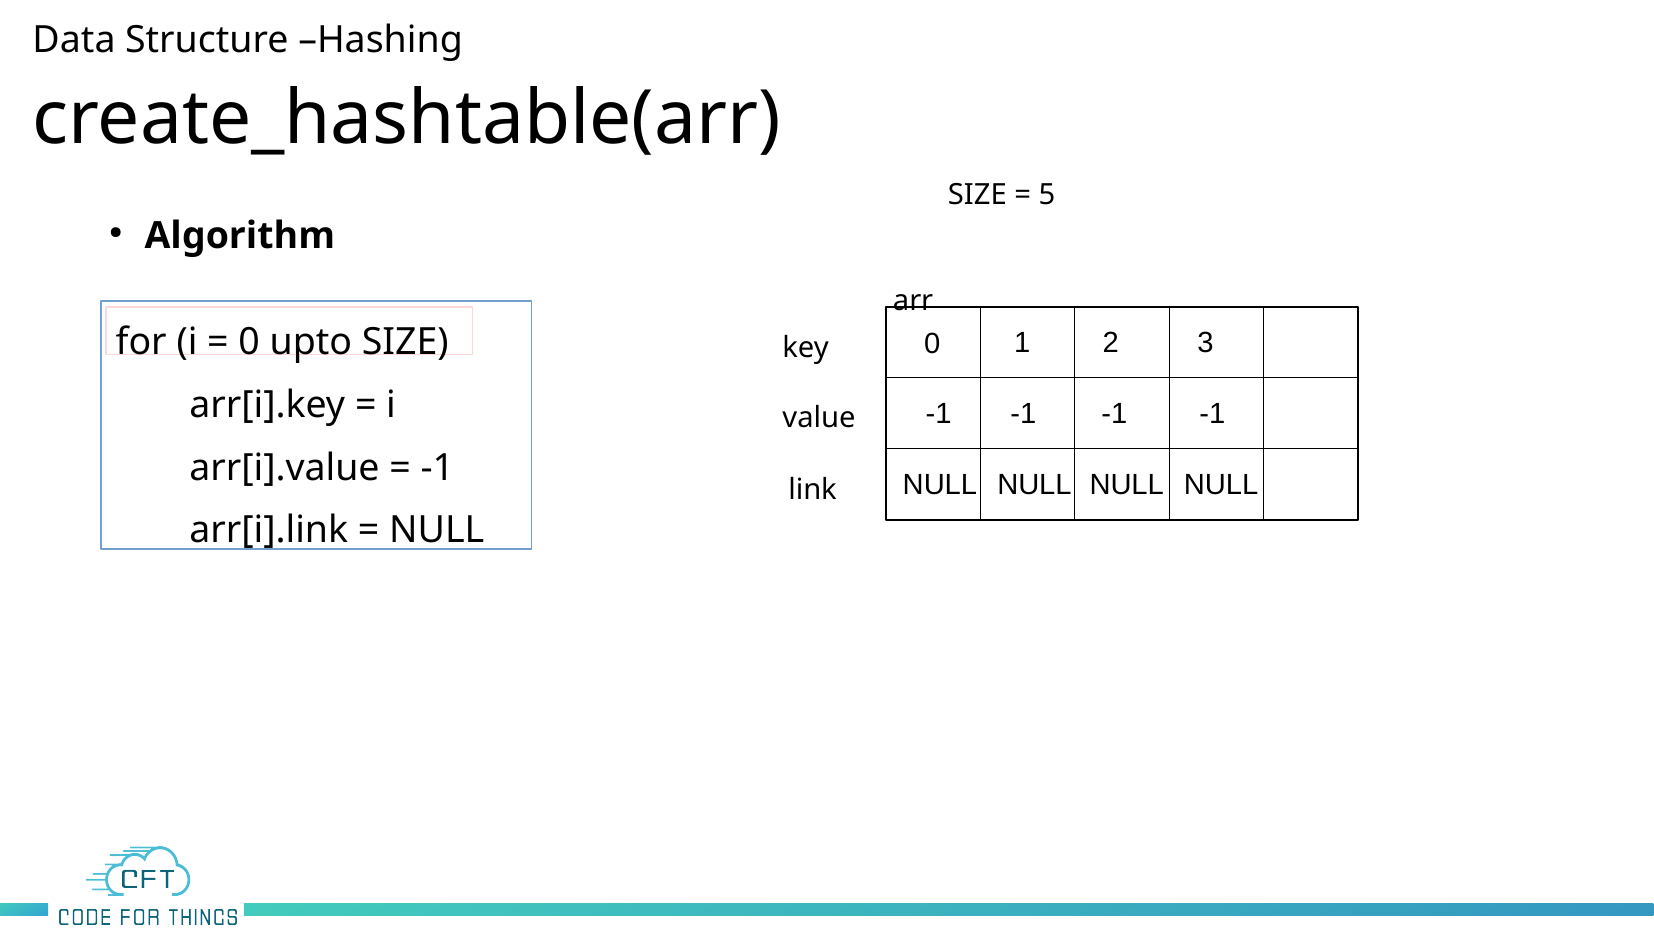

# Data Structure –Hashing create_hashtable(arr)
SIZE = 5
Algorithm
arr
for (i = 0 upto SIZE)
	arr[i].key = i
	arr[i].value = -1
	arr[i].link = NULL
1
2
key
3
0
value
-1
-1
-1
-1
NULL
NULL
NULL
link
NULL